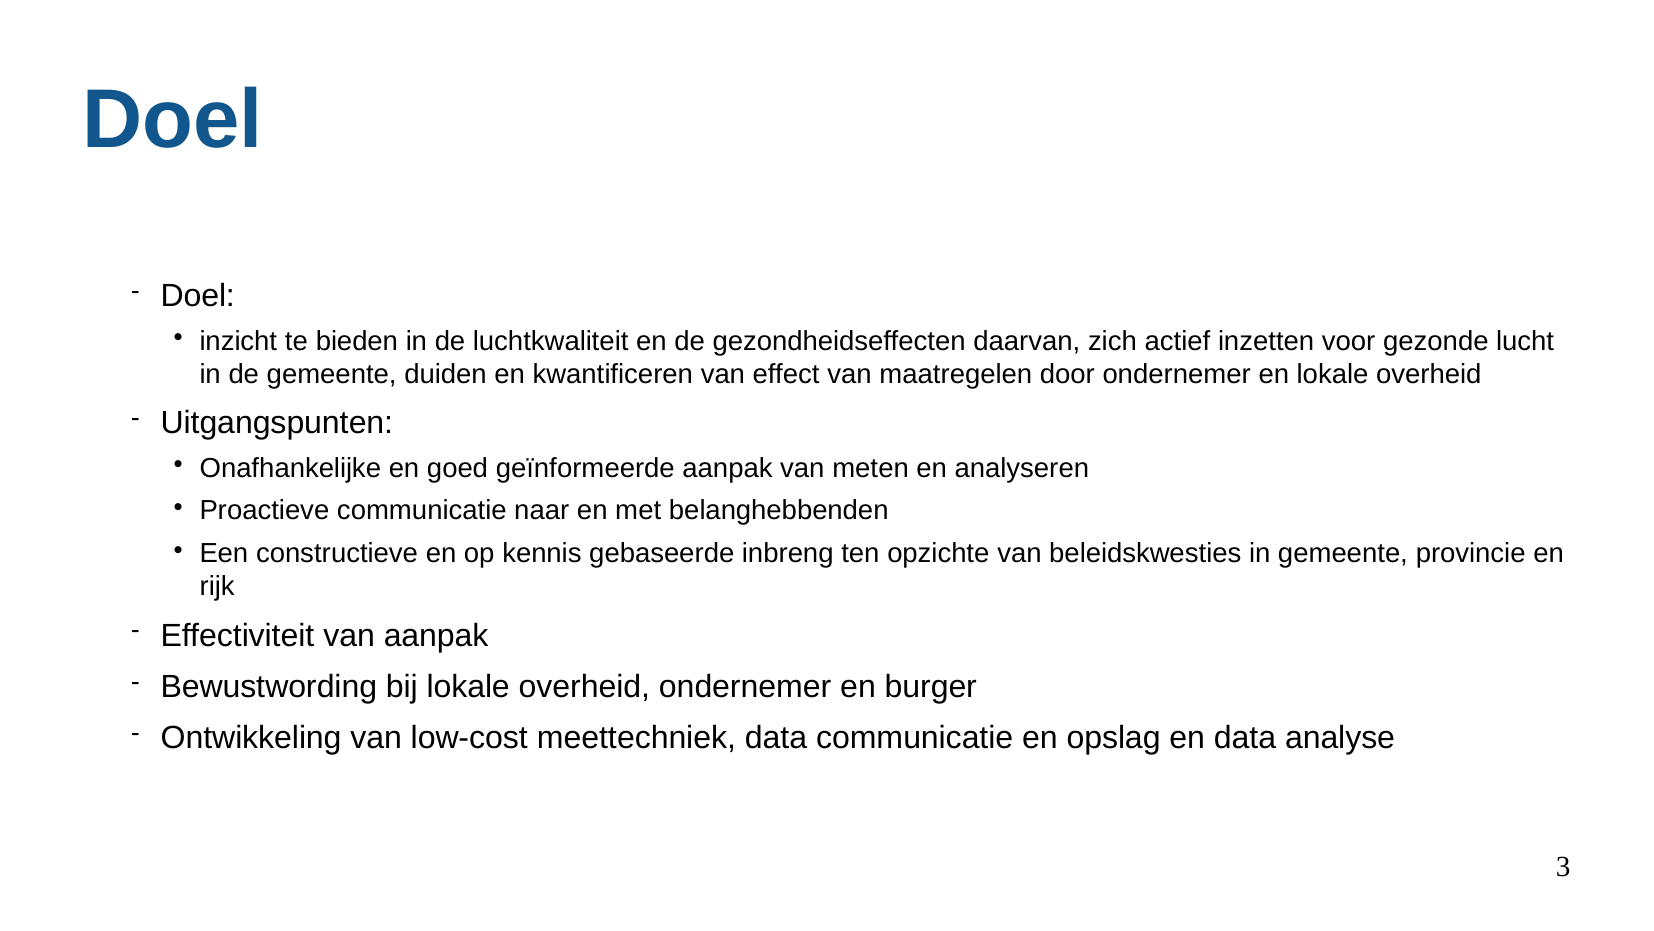

# Doel
Doel:
inzicht te bieden in de luchtkwaliteit en de gezondheidseffecten daarvan, zich actief inzetten voor gezonde lucht in de gemeente, duiden en kwantificeren van effect van maatregelen door ondernemer en lokale overheid
Uitgangspunten:
Onafhankelijke en goed geïnformeerde aanpak van meten en analyseren
Proactieve communicatie naar en met belanghebbenden
Een constructieve en op kennis gebaseerde inbreng ten opzichte van beleidskwesties in gemeente, provincie en rijk
Effectiviteit van aanpak
Bewustwording bij lokale overheid, ondernemer en burger
Ontwikkeling van low-cost meettechniek, data communicatie en opslag en data analyse
3